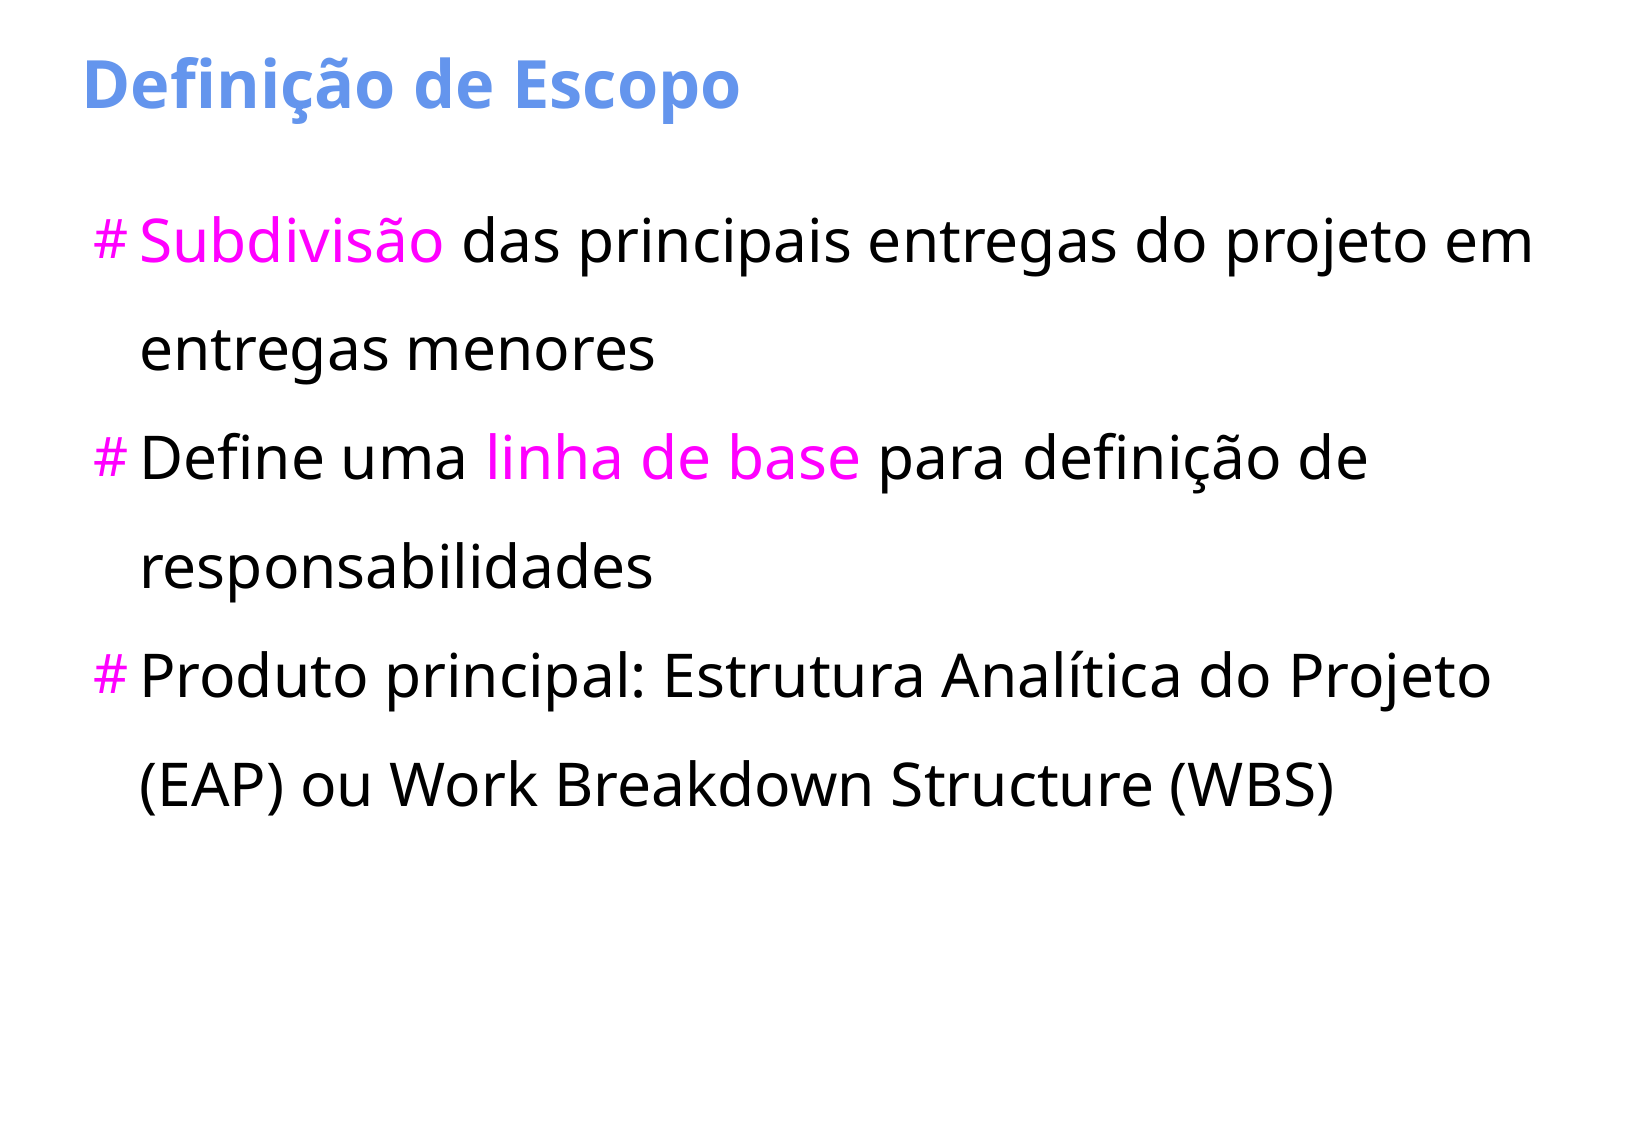

# Definição de Escopo
Subdivisão das principais entregas do projeto em entregas menores
Define uma linha de base para definição de responsabilidades
Produto principal: Estrutura Analítica do Projeto (EAP) ou Work Breakdown Structure (WBS)